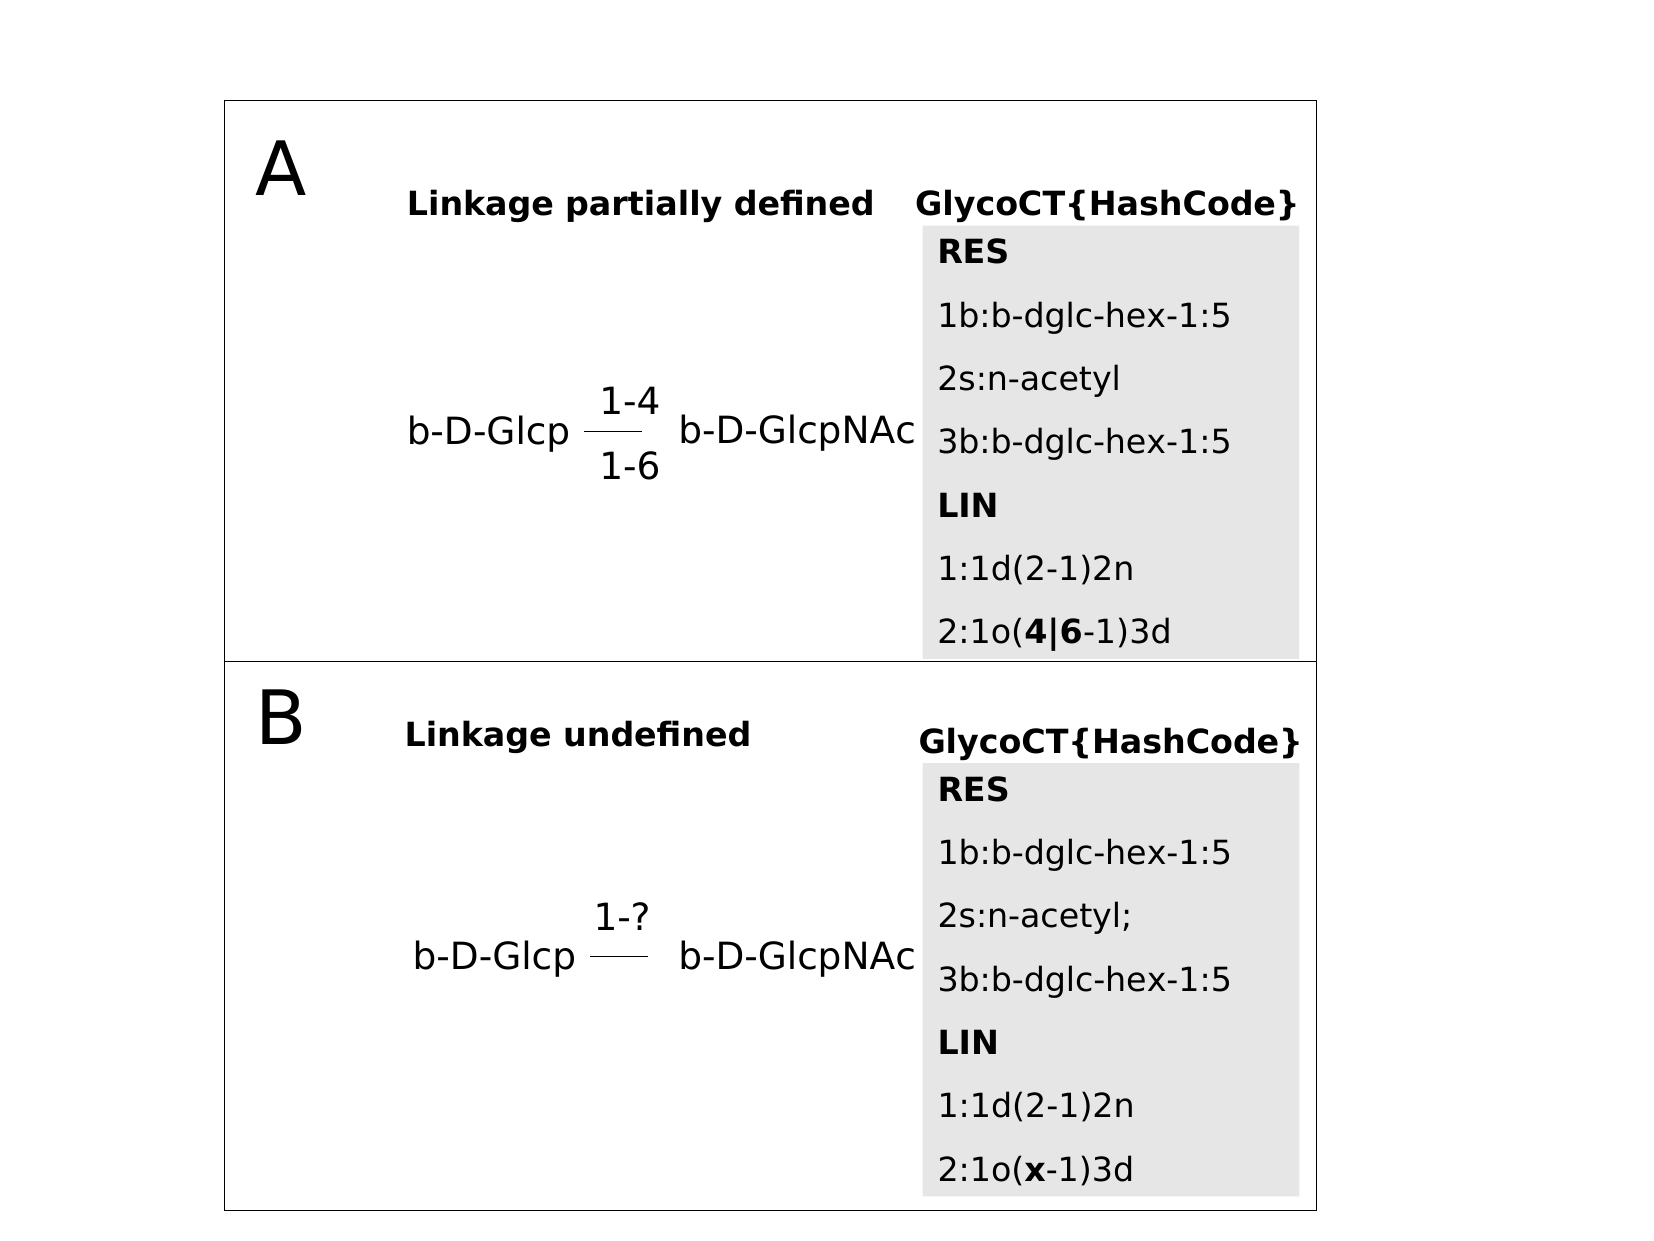

A
Linkage partially defined
GlycoCT{HashCode}
RES
1b:b-dglc-hex-1:5
2s:n-acetyl
3b:b-dglc-hex-1:5
LIN
1:1d(2-1)2n
2:1o(4|6-1)3d
1-4
b-D-GlcpNAc
b-D-Glcp
1-6
B
Linkage undefined
GlycoCT{HashCode}
RES
1b:b-dglc-hex-1:5
2s:n-acetyl;
3b:b-dglc-hex-1:5
LIN
1:1d(2-1)2n
2:1o(x-1)3d
1-?
b-D-GlcpNAc
b-D-Glcp